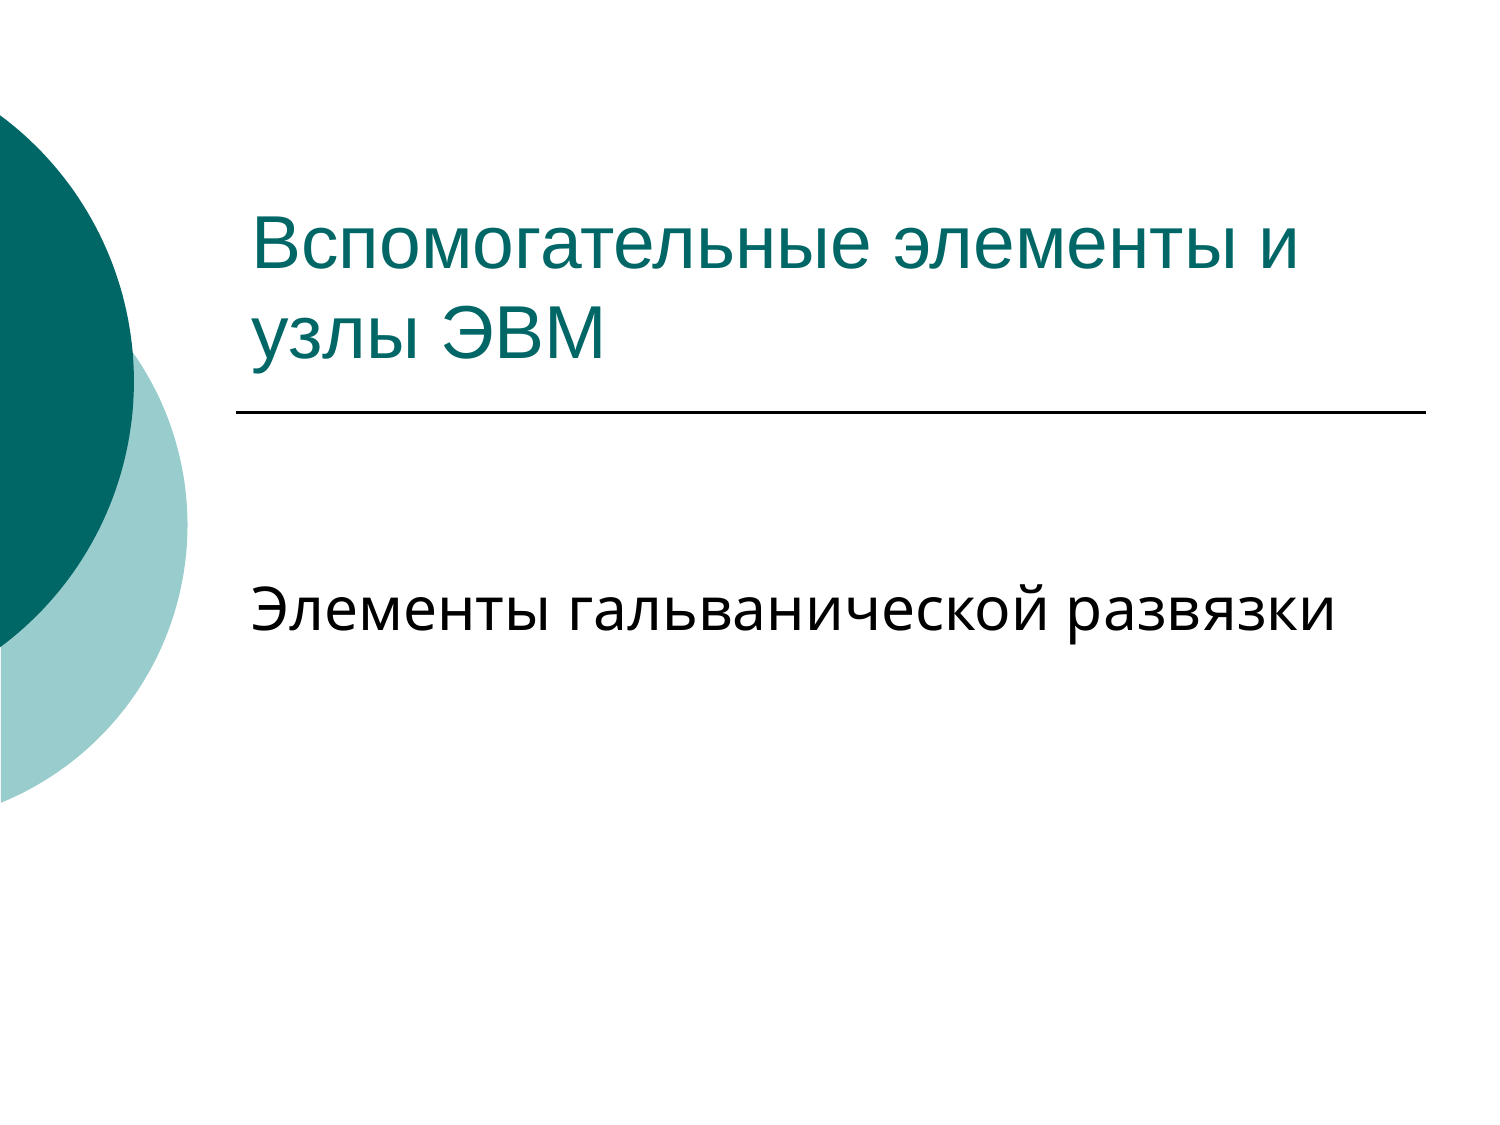

# Вспомогательные элементы и узлы ЭВМ
Элементы гальванической развязки